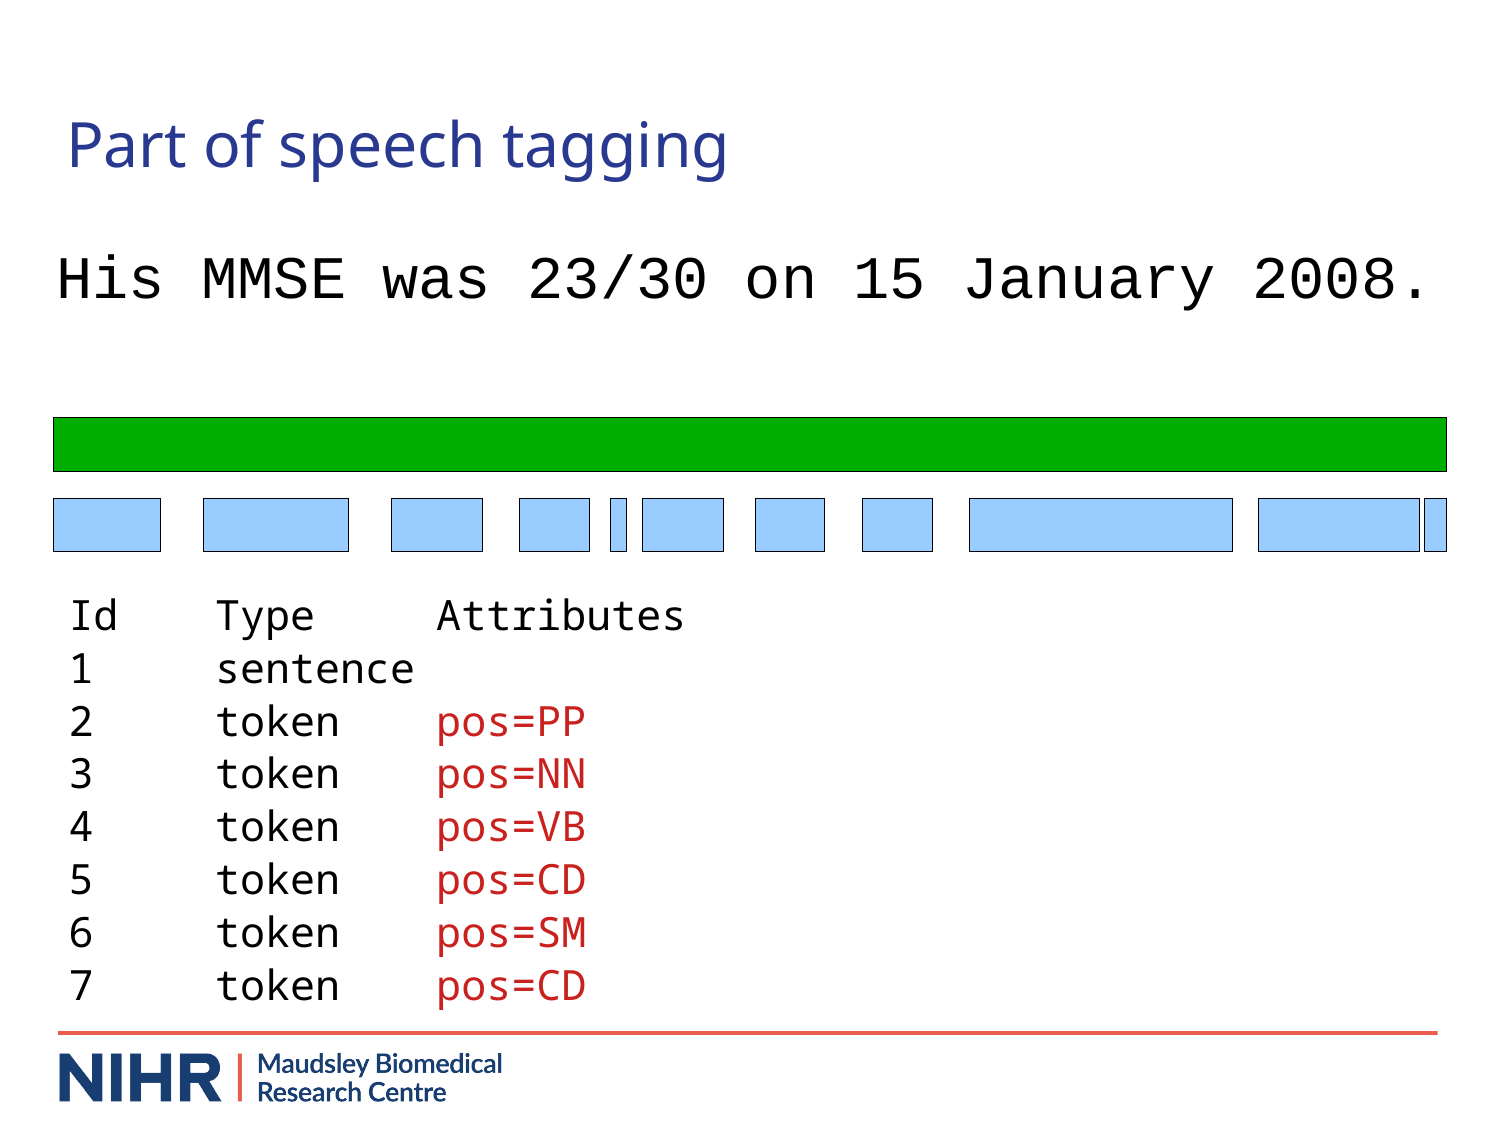

# Part of speech tagging
His MMSE was 23/30 on 15 January 2008.
Id		Type		Attributes
1		sentence
2		token		pos=PP
3		token		pos=NN
4		token		pos=VB
5		token		pos=CD
6		token		pos=SM
7		token		pos=CD